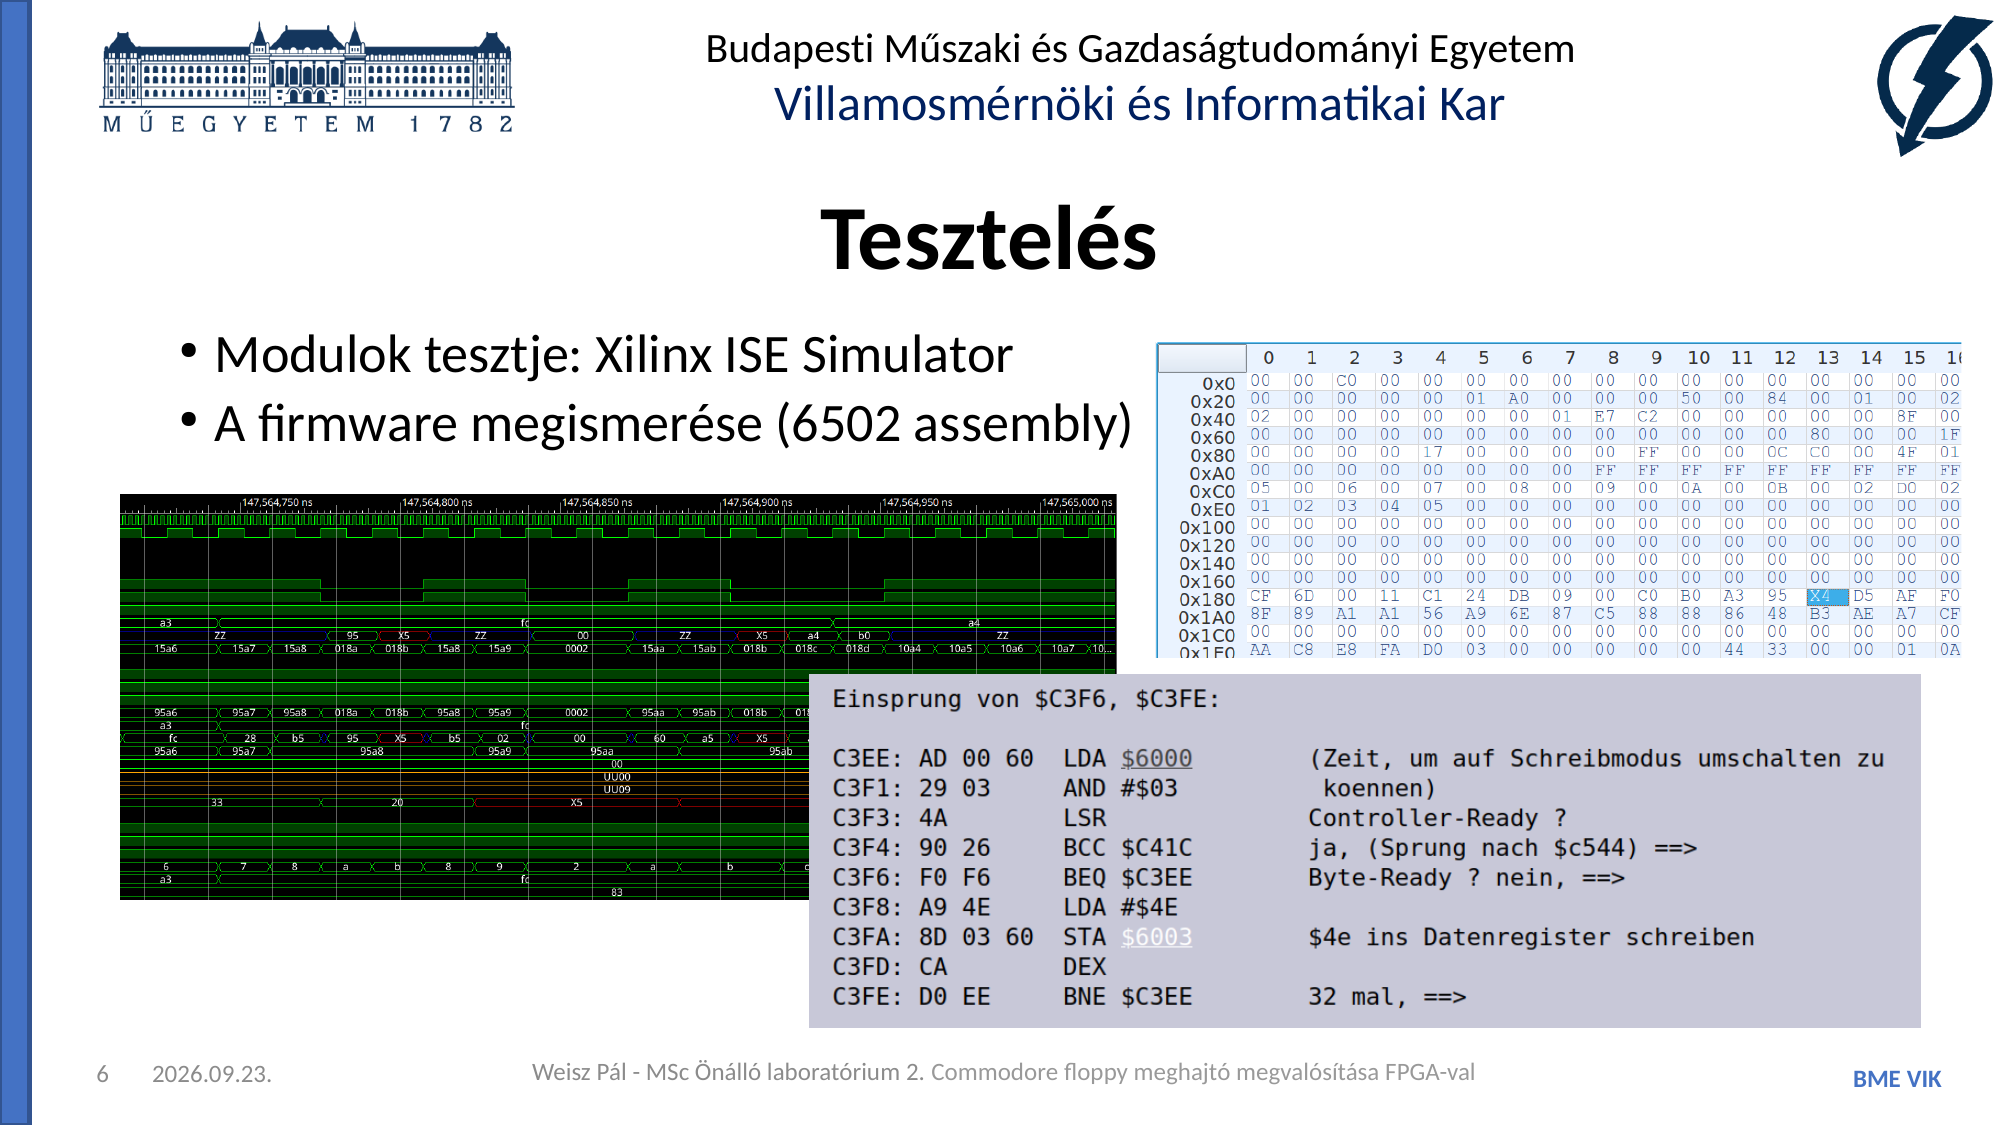

Tesztelés
Modulok tesztje: Xilinx ISE Simulator
A firmware megismerése (6502 assembly)
Weisz Pál - MSc Önálló laboratórium 2. Commodore floppy meghajtó megvalósítása FPGA-val